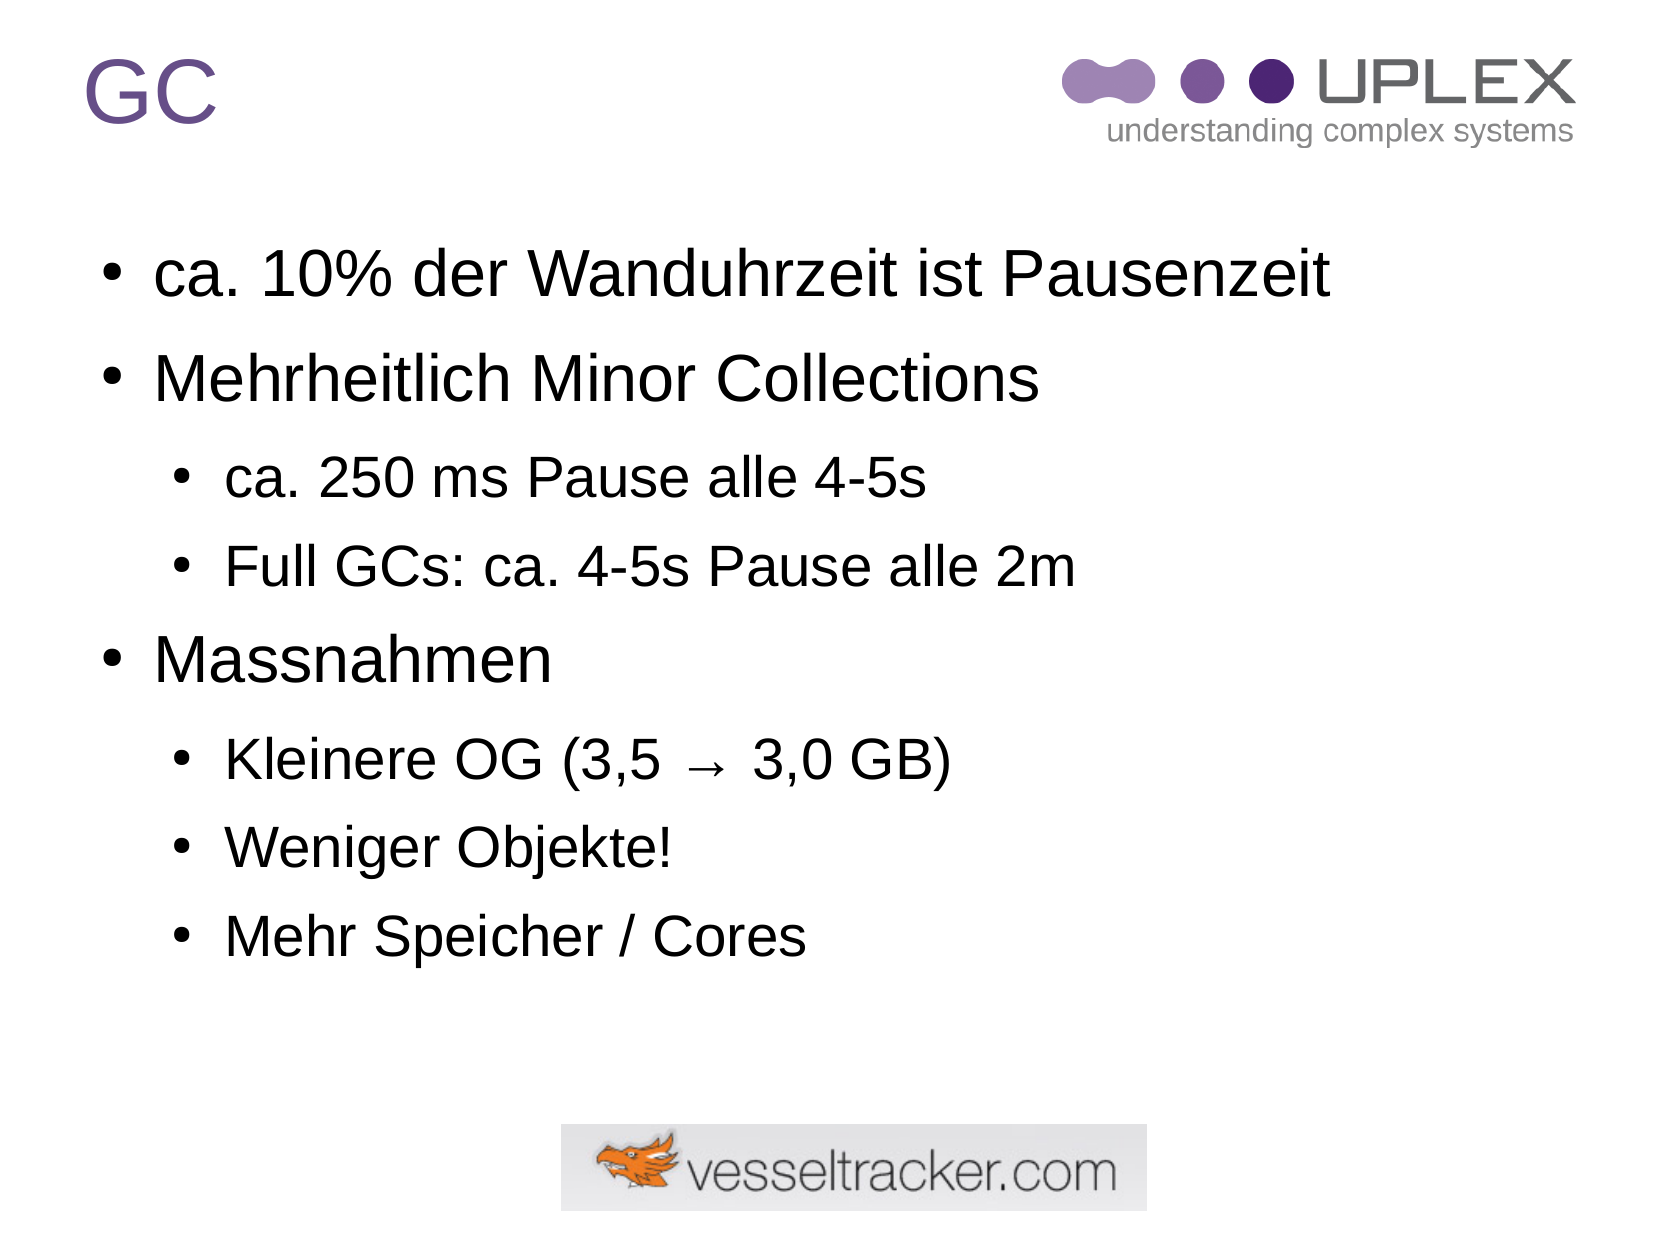

# GC
ca. 10% der Wanduhrzeit ist Pausenzeit
Mehrheitlich Minor Collections
ca. 250 ms Pause alle 4-5s
Full GCs: ca. 4-5s Pause alle 2m
Massnahmen
Kleinere OG (3,5 → 3,0 GB)
Weniger Objekte!
Mehr Speicher / Cores